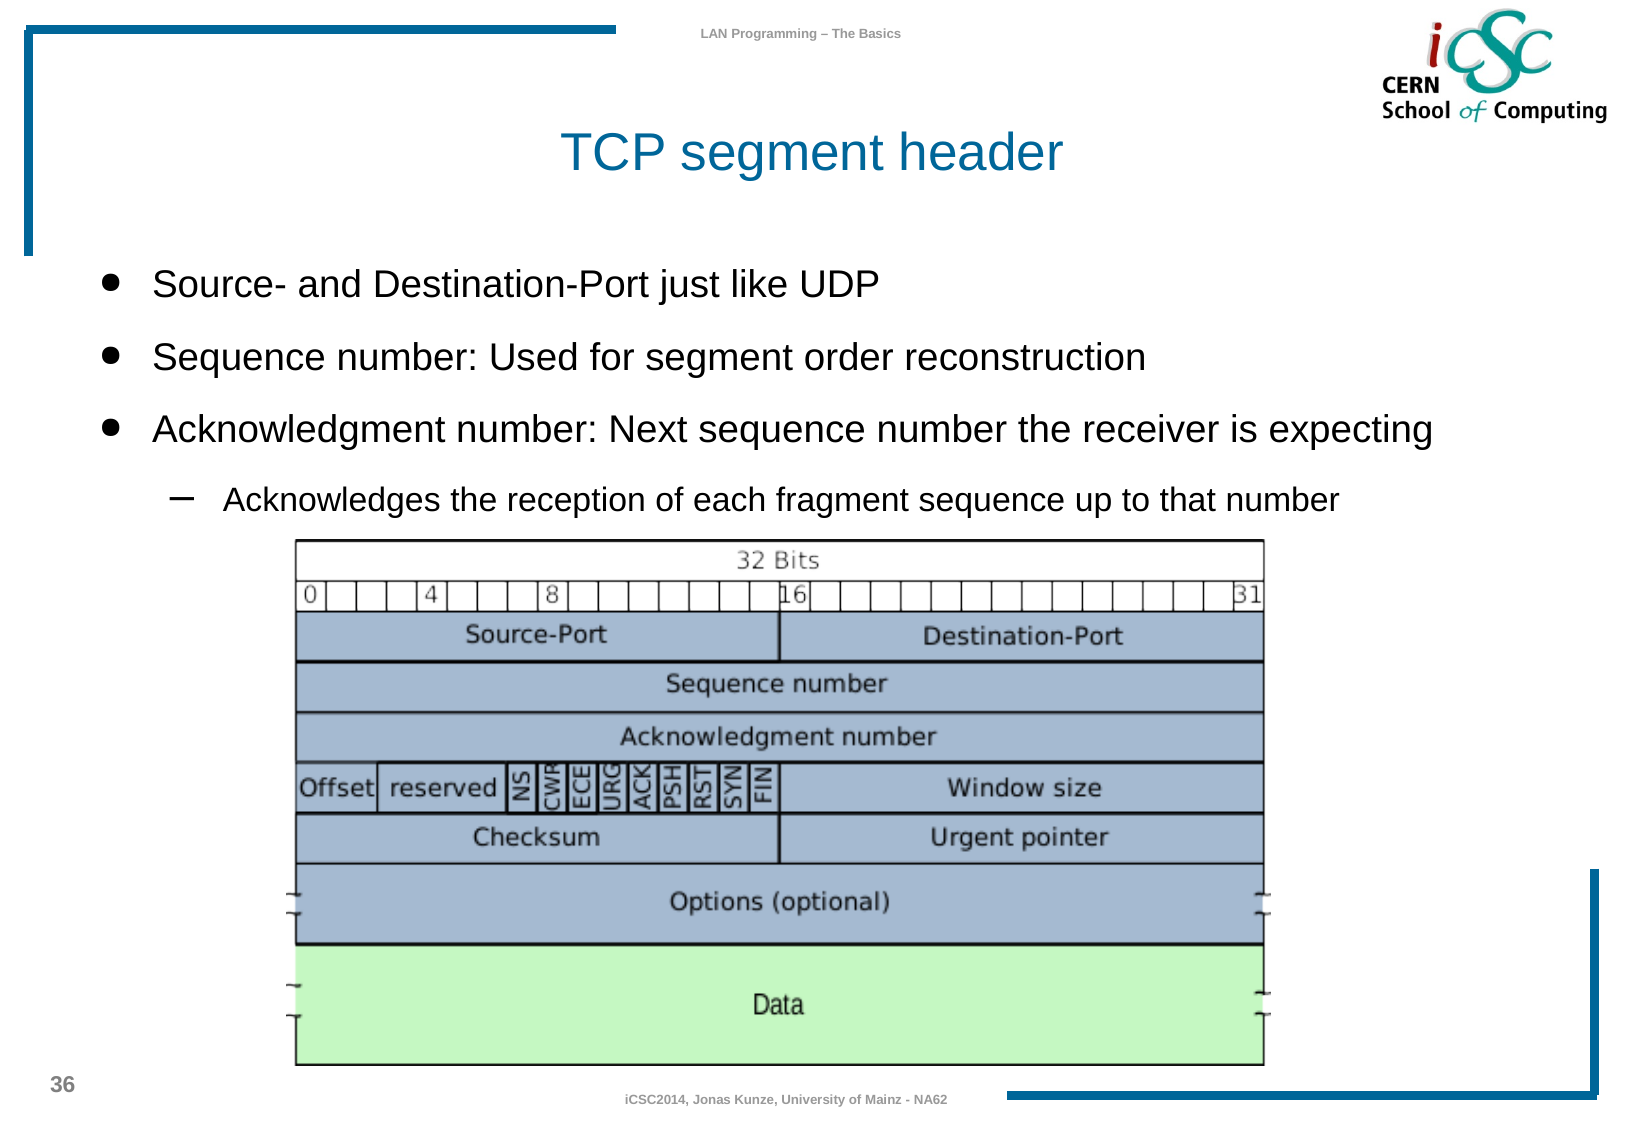

# TCP segment header
Source- and Destination-Port just like UDP
Sequence number: Used for segment order reconstruction
Acknowledgment number: Next sequence number the receiver is expecting
Acknowledges the reception of each fragment sequence up to that number